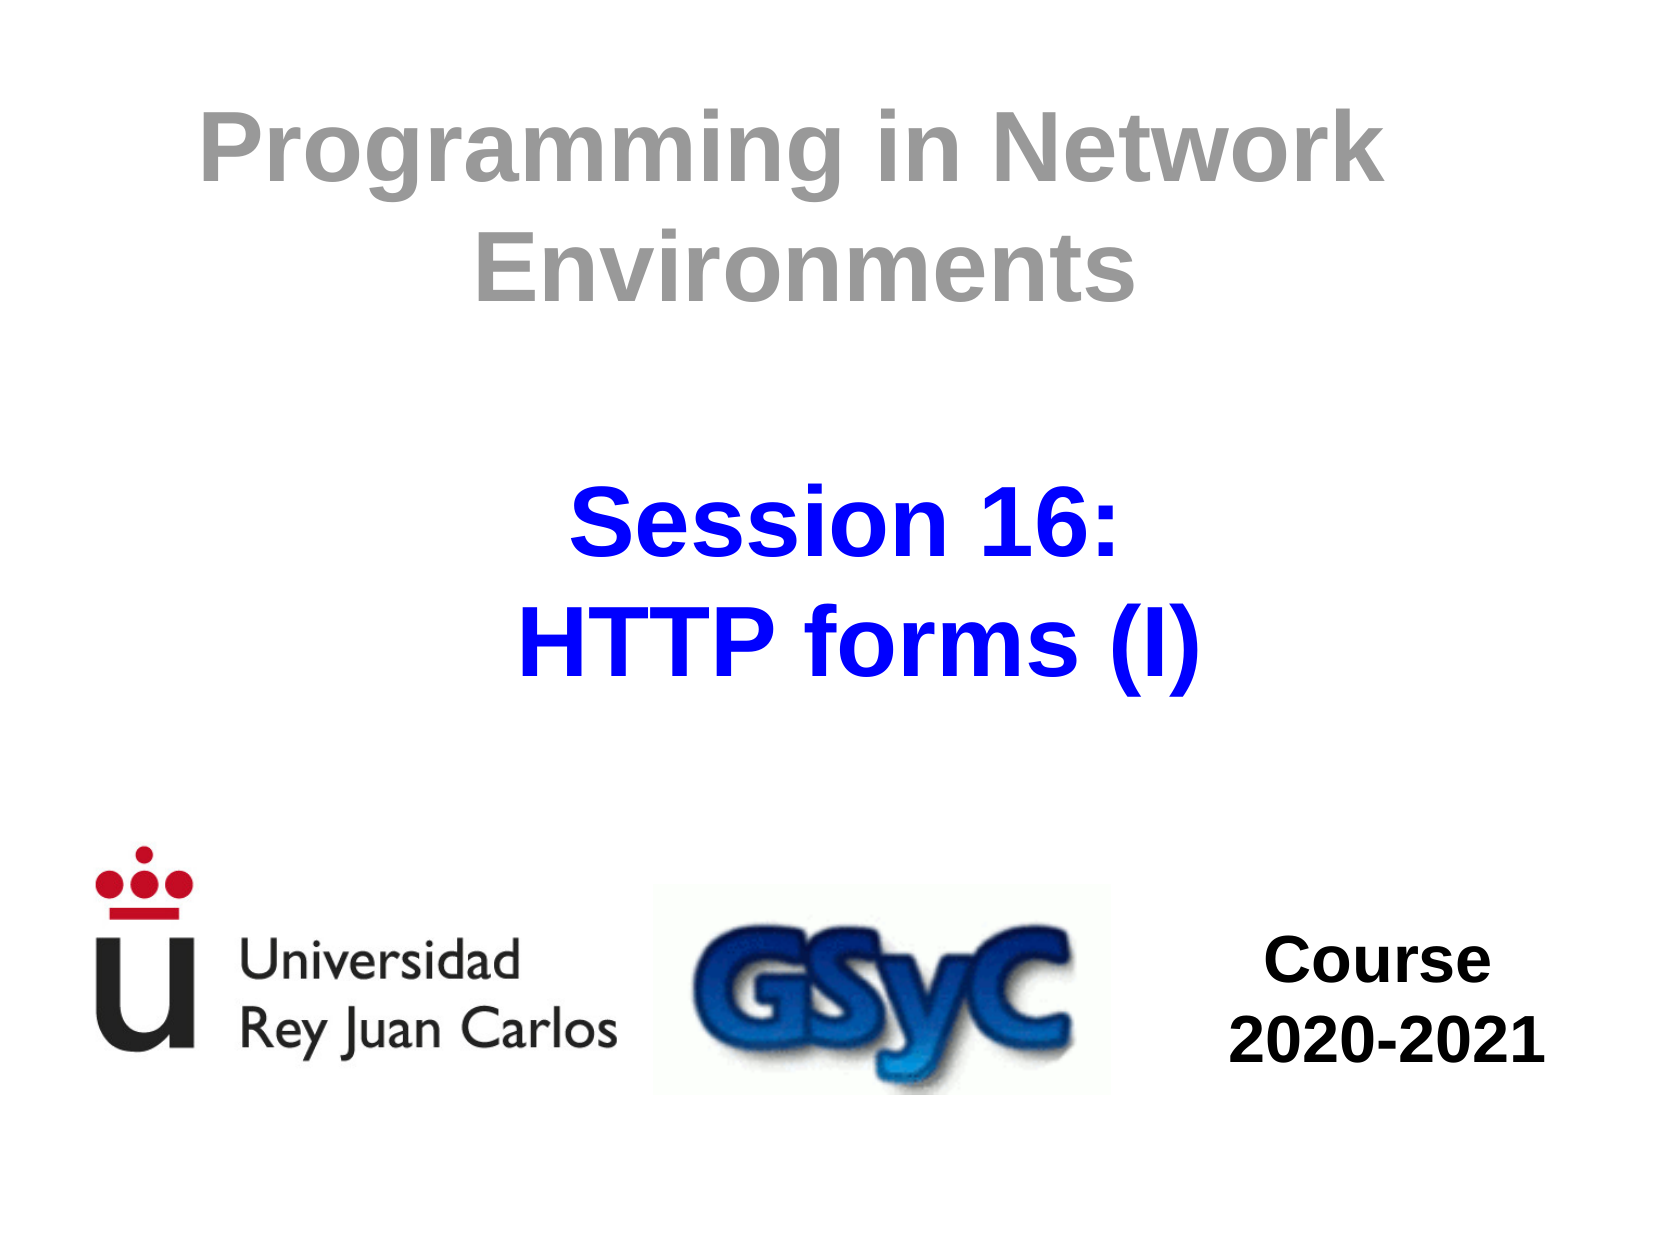

# Programming in Network Environments
Session 16:
HTTP forms (I)
Course
2020-2021